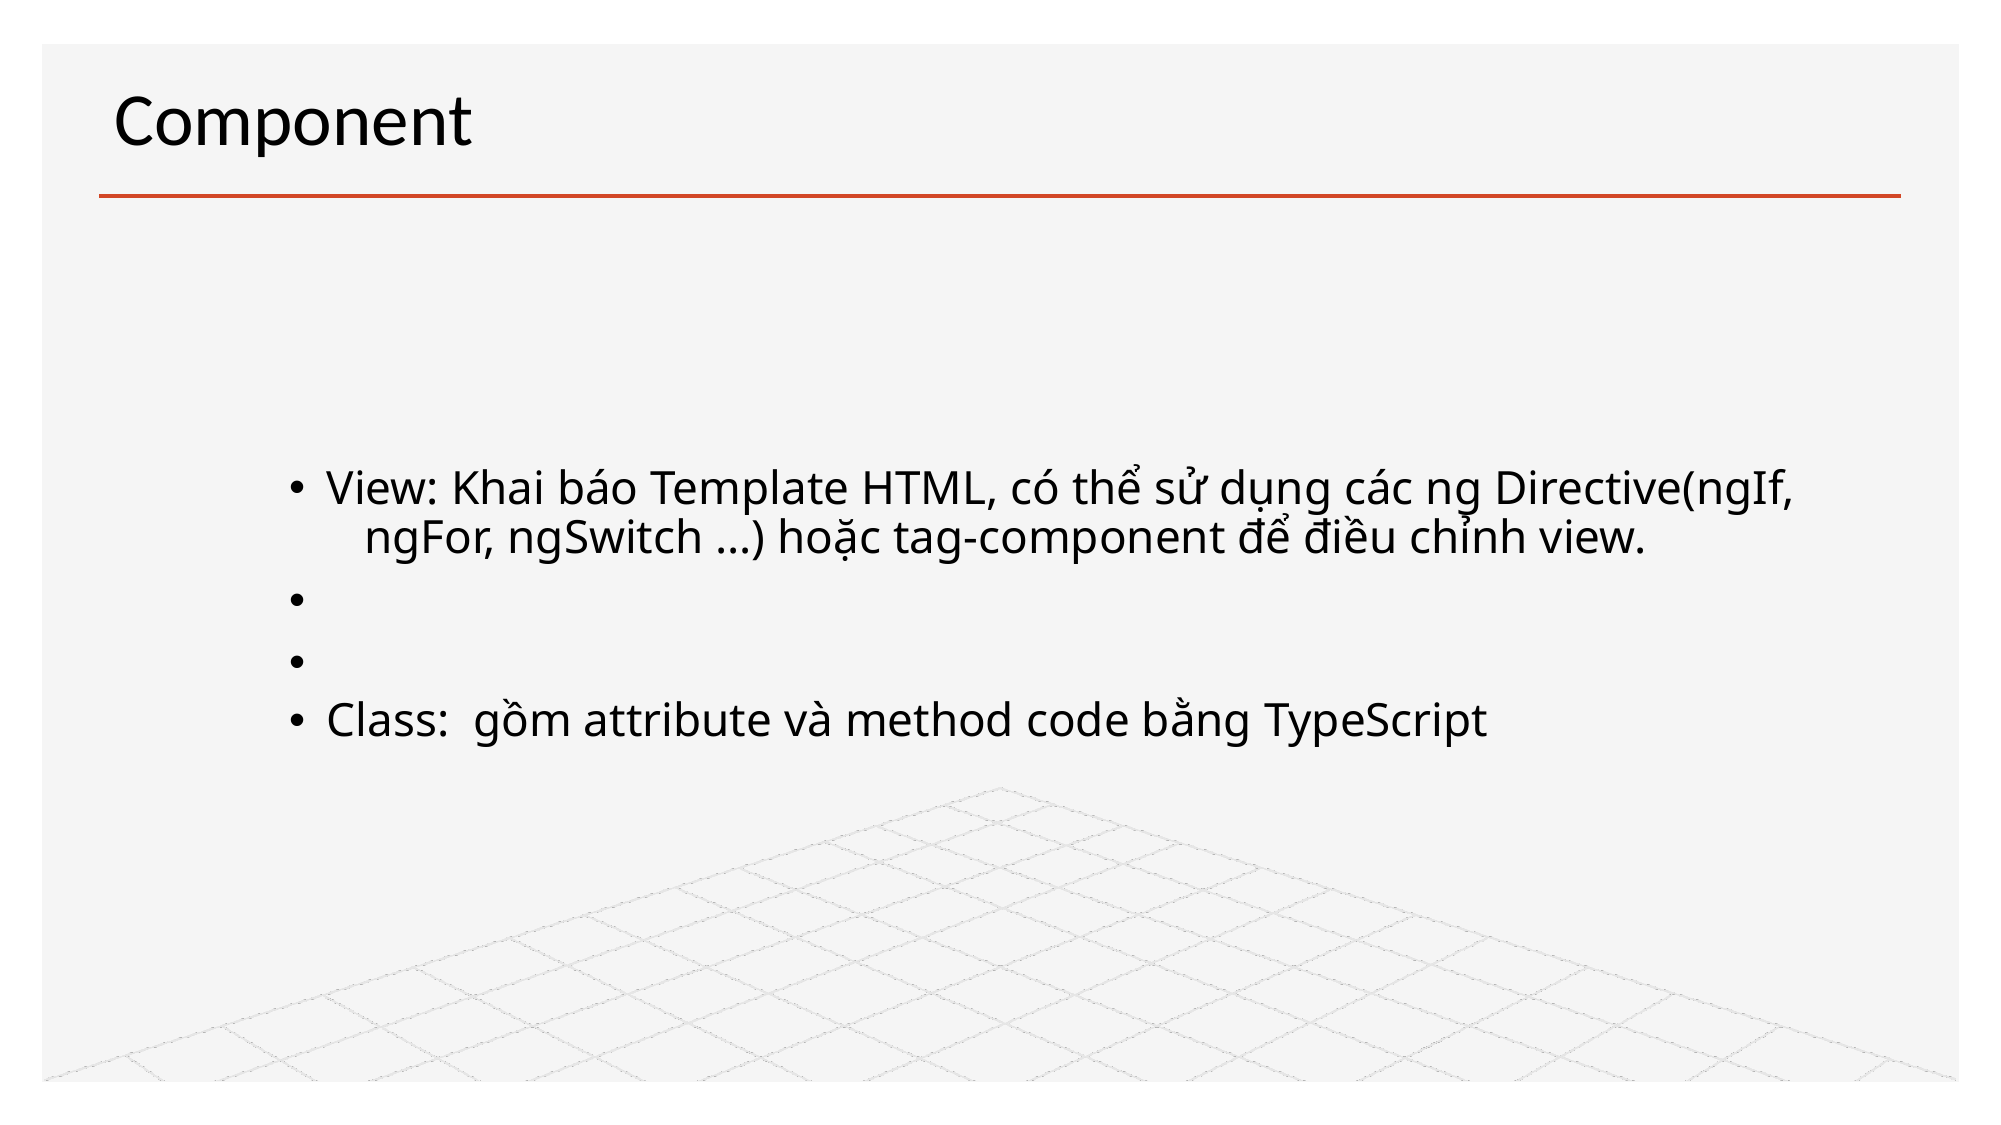

Component
#
View: Khai báo Template HTML, có thể sử dụng các ng Directive(ngIf, ngFor, ngSwitch …) hoặc tag-component để điều chỉnh view.
Class: gồm attribute và method code bằng TypeScript